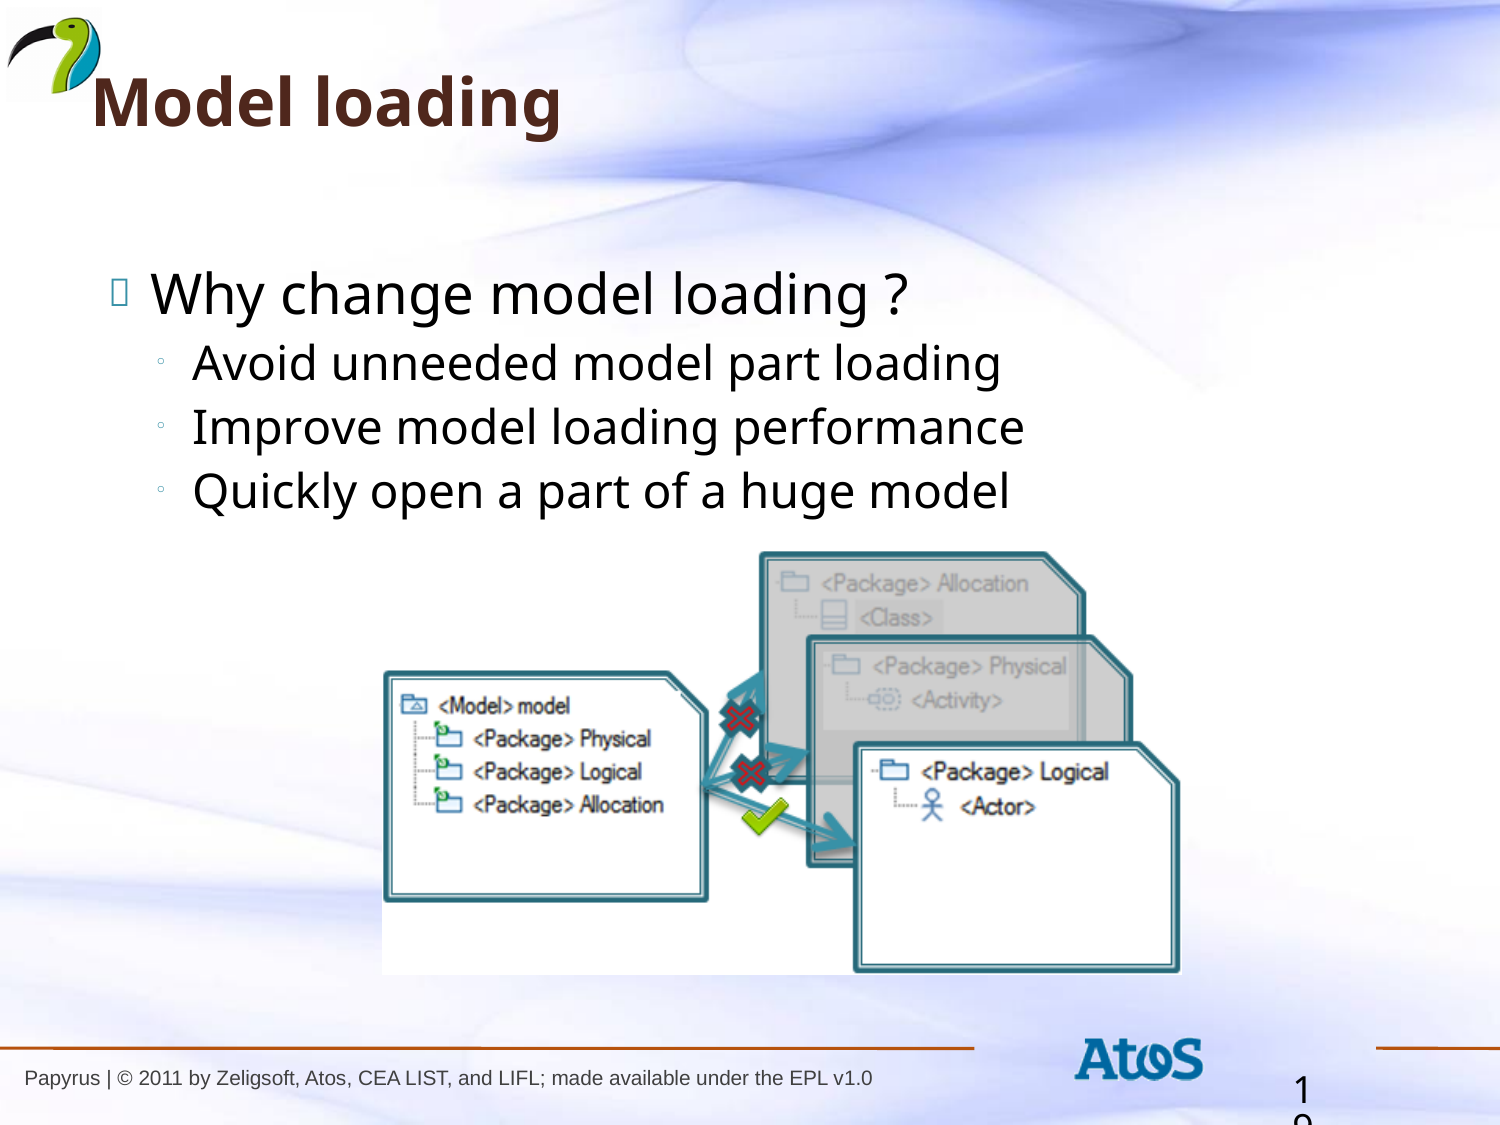

Model loading
# Why change model loading ?
Avoid unneeded model part loading
Improve model loading performance
Quickly open a part of a huge model